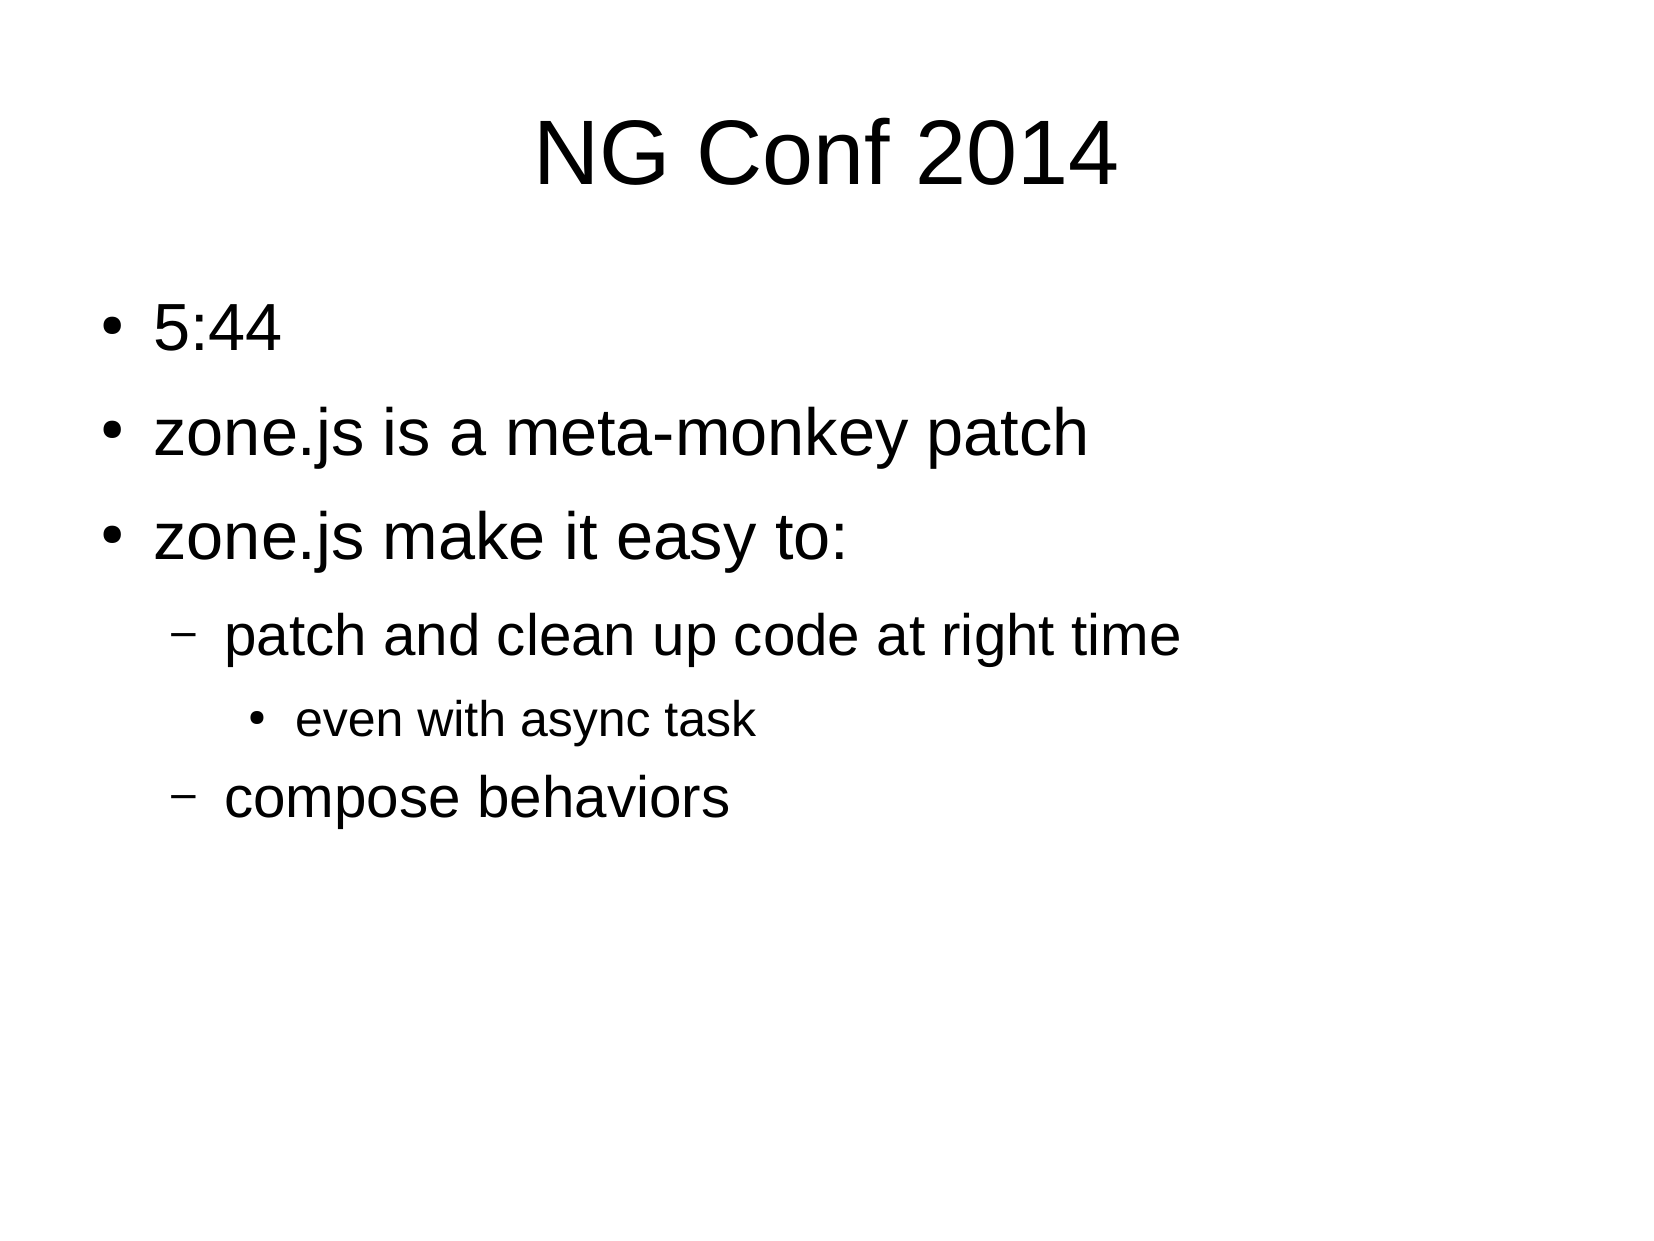

# NG Conf 2014
5:44
zone.js is a meta-monkey patch
zone.js make it easy to:
patch and clean up code at right time
even with async task
compose behaviors